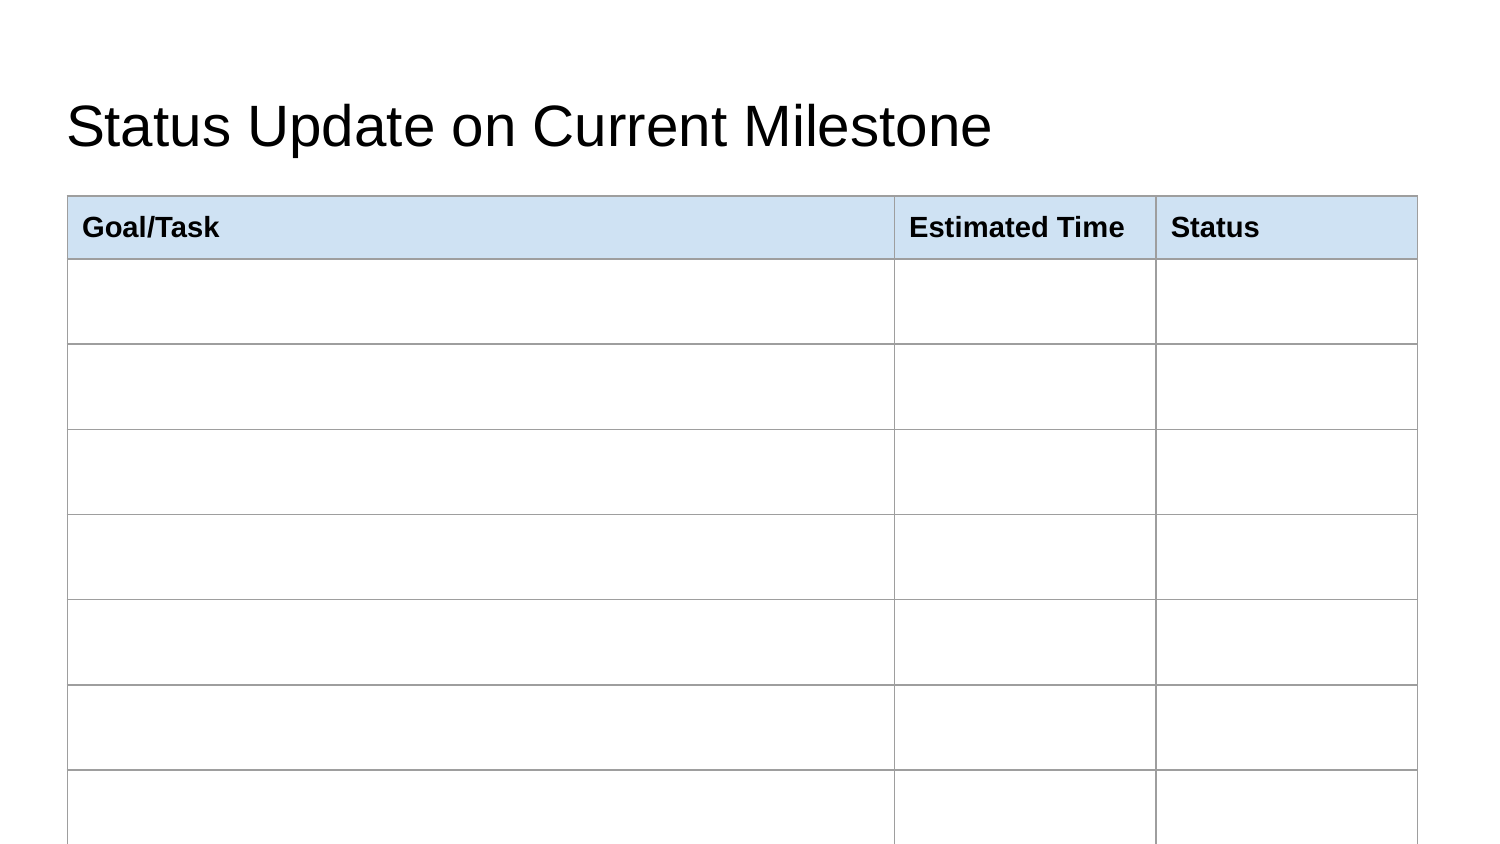

# Status Update on Current Milestone
| Goal/Task | Estimated Time | Status |
| --- | --- | --- |
| | | |
| | | |
| | | |
| | | |
| | | |
| | | |
| | | |
| | | |